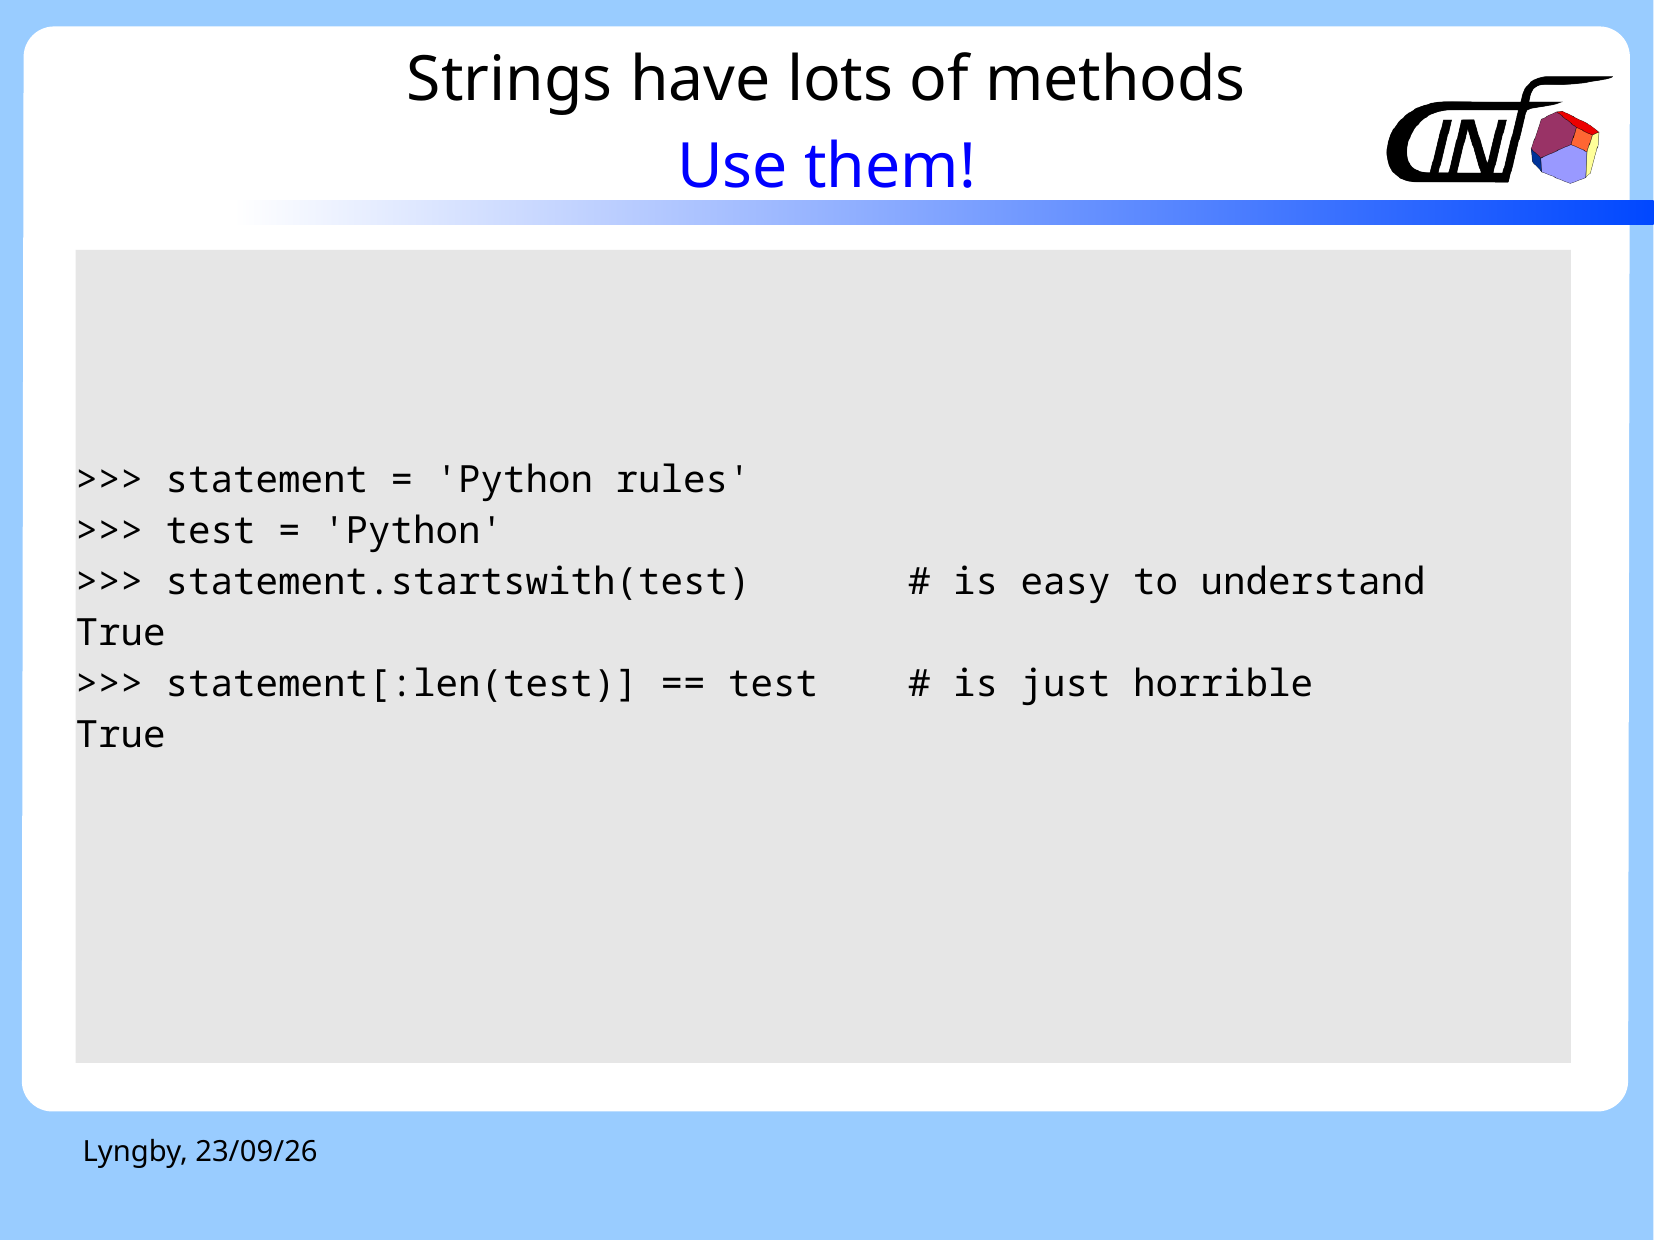

# Strings have lots of methods Use them!
>>> statement = 'Python rules'
>>> test = 'Python'
>>> statement.startswith(test) # is easy to understand
True
>>> statement[:len(test)] == test # is just horrible
True